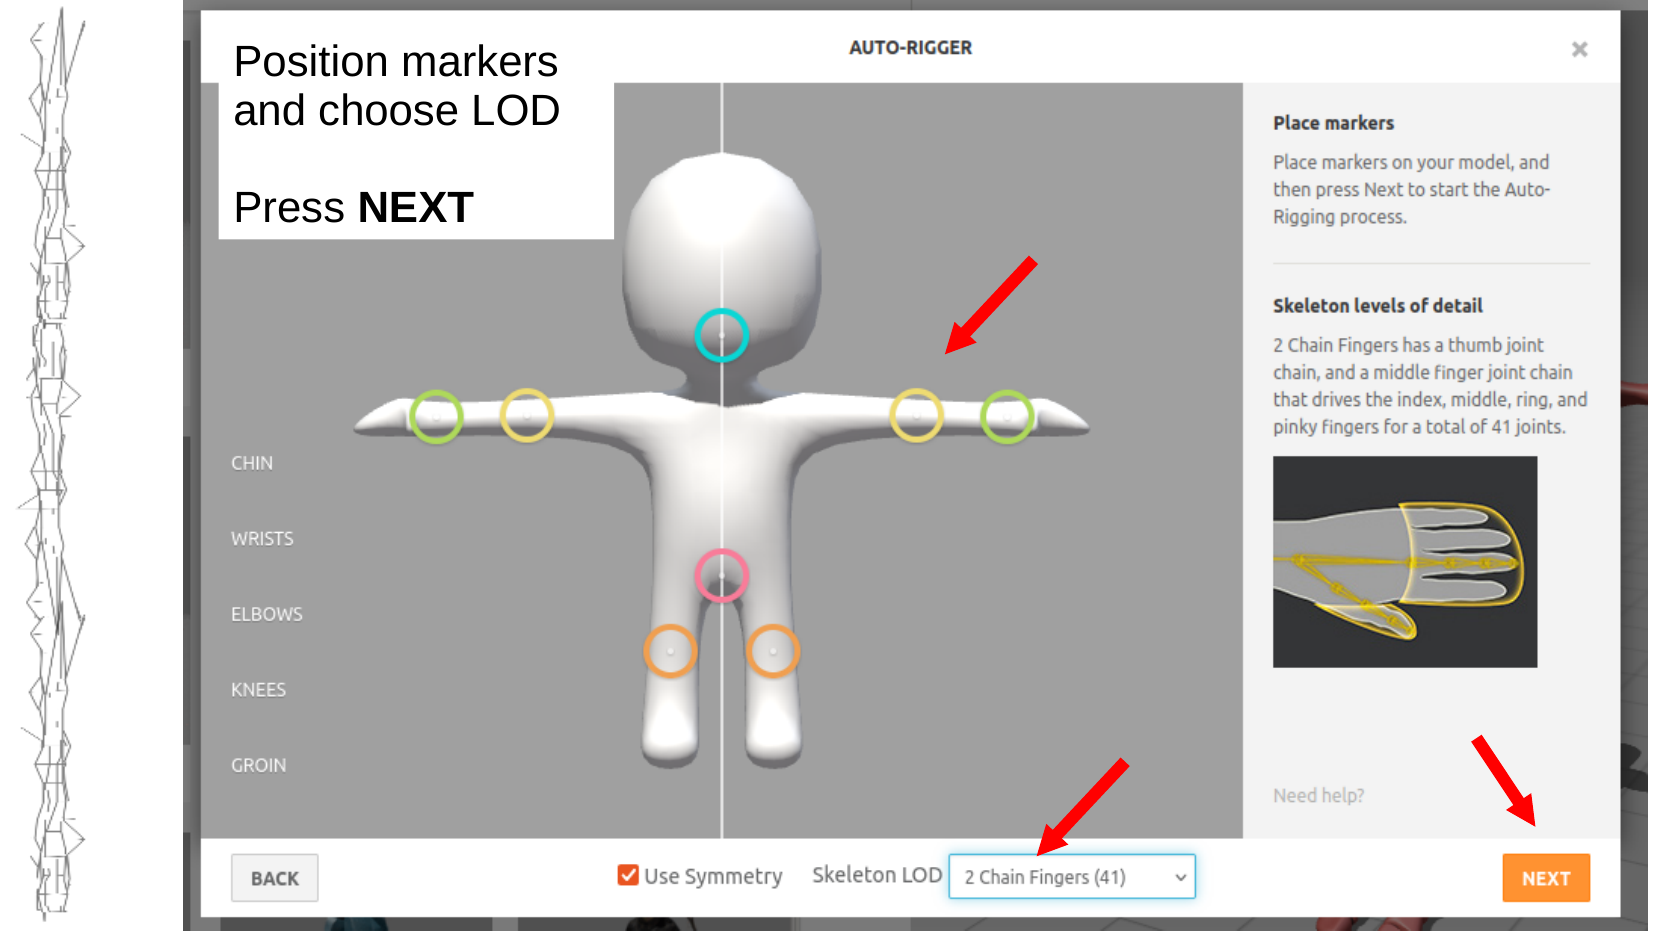

#
Position markers and choose LOD
Press NEXT
6